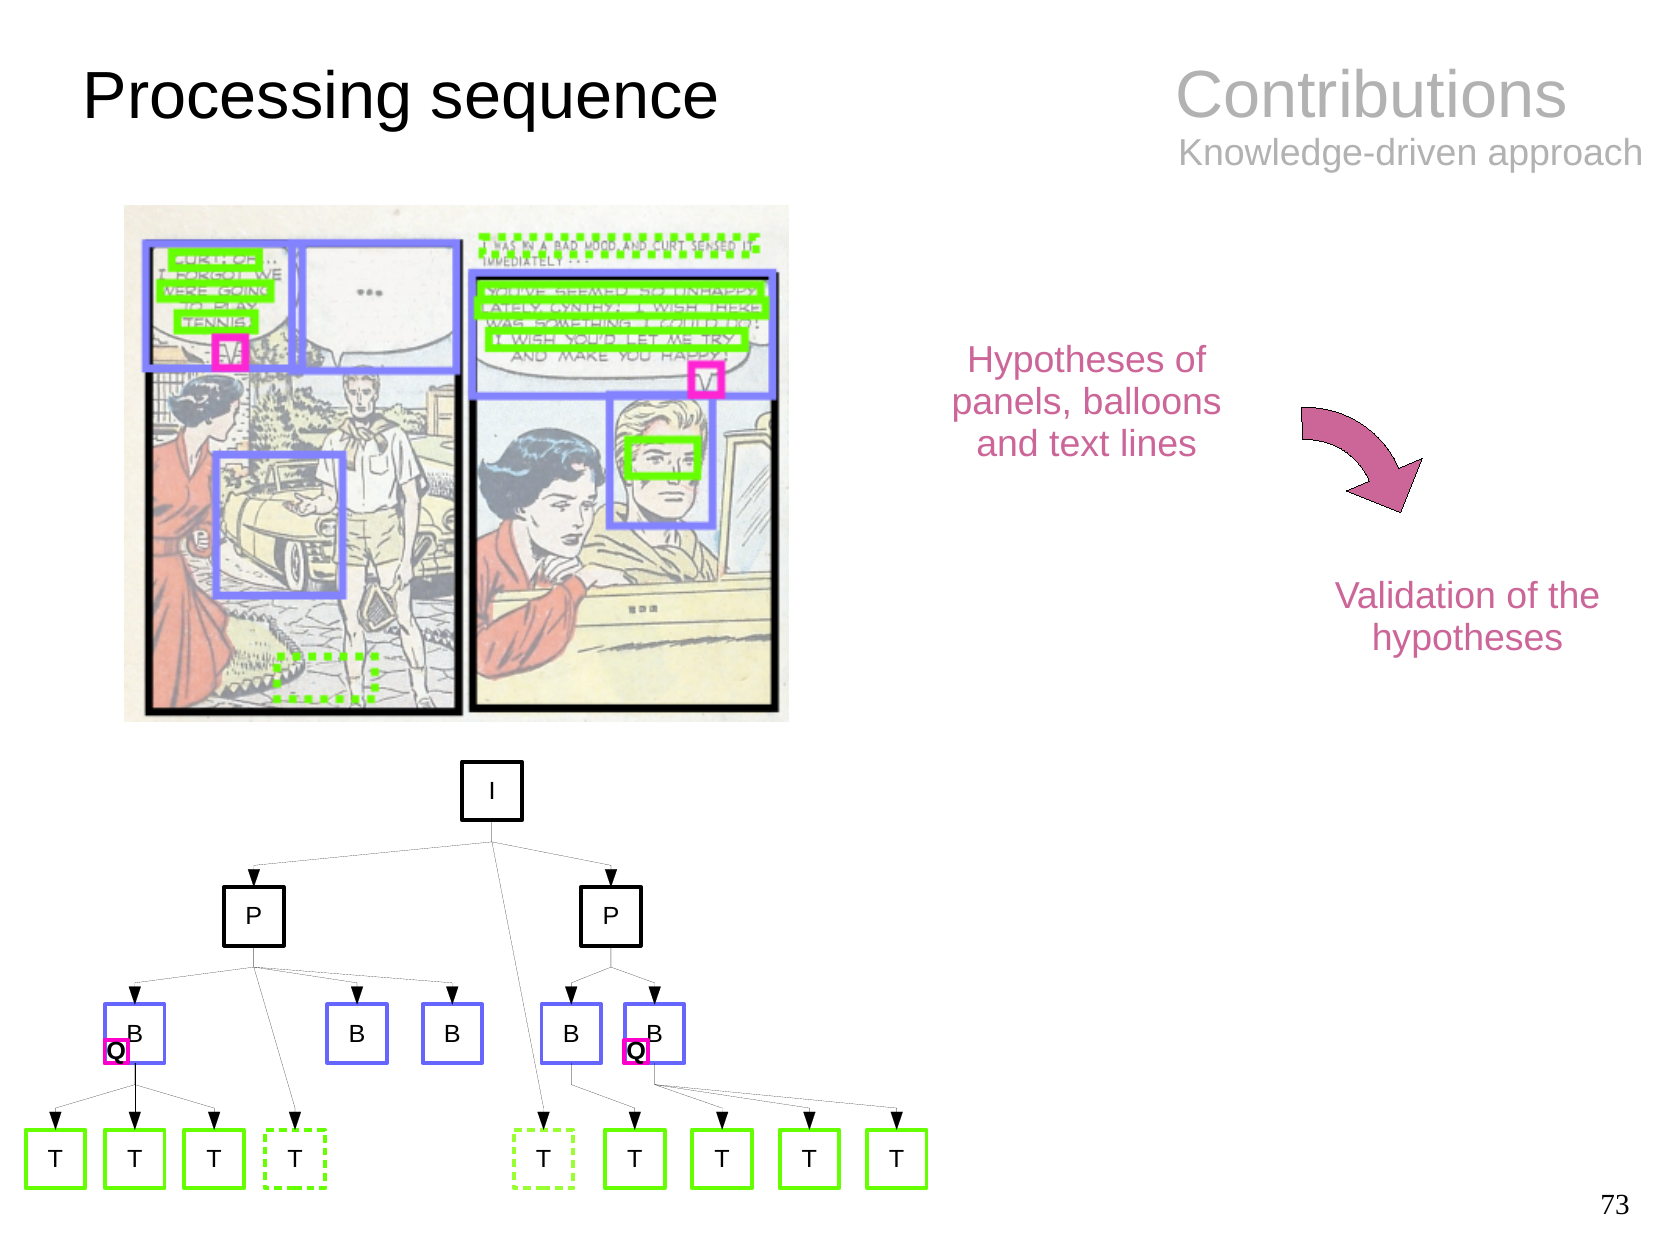

# Processing sequence
Hypotheses of
panels, balloons
and text lines
Validation of the
hypotheses
73